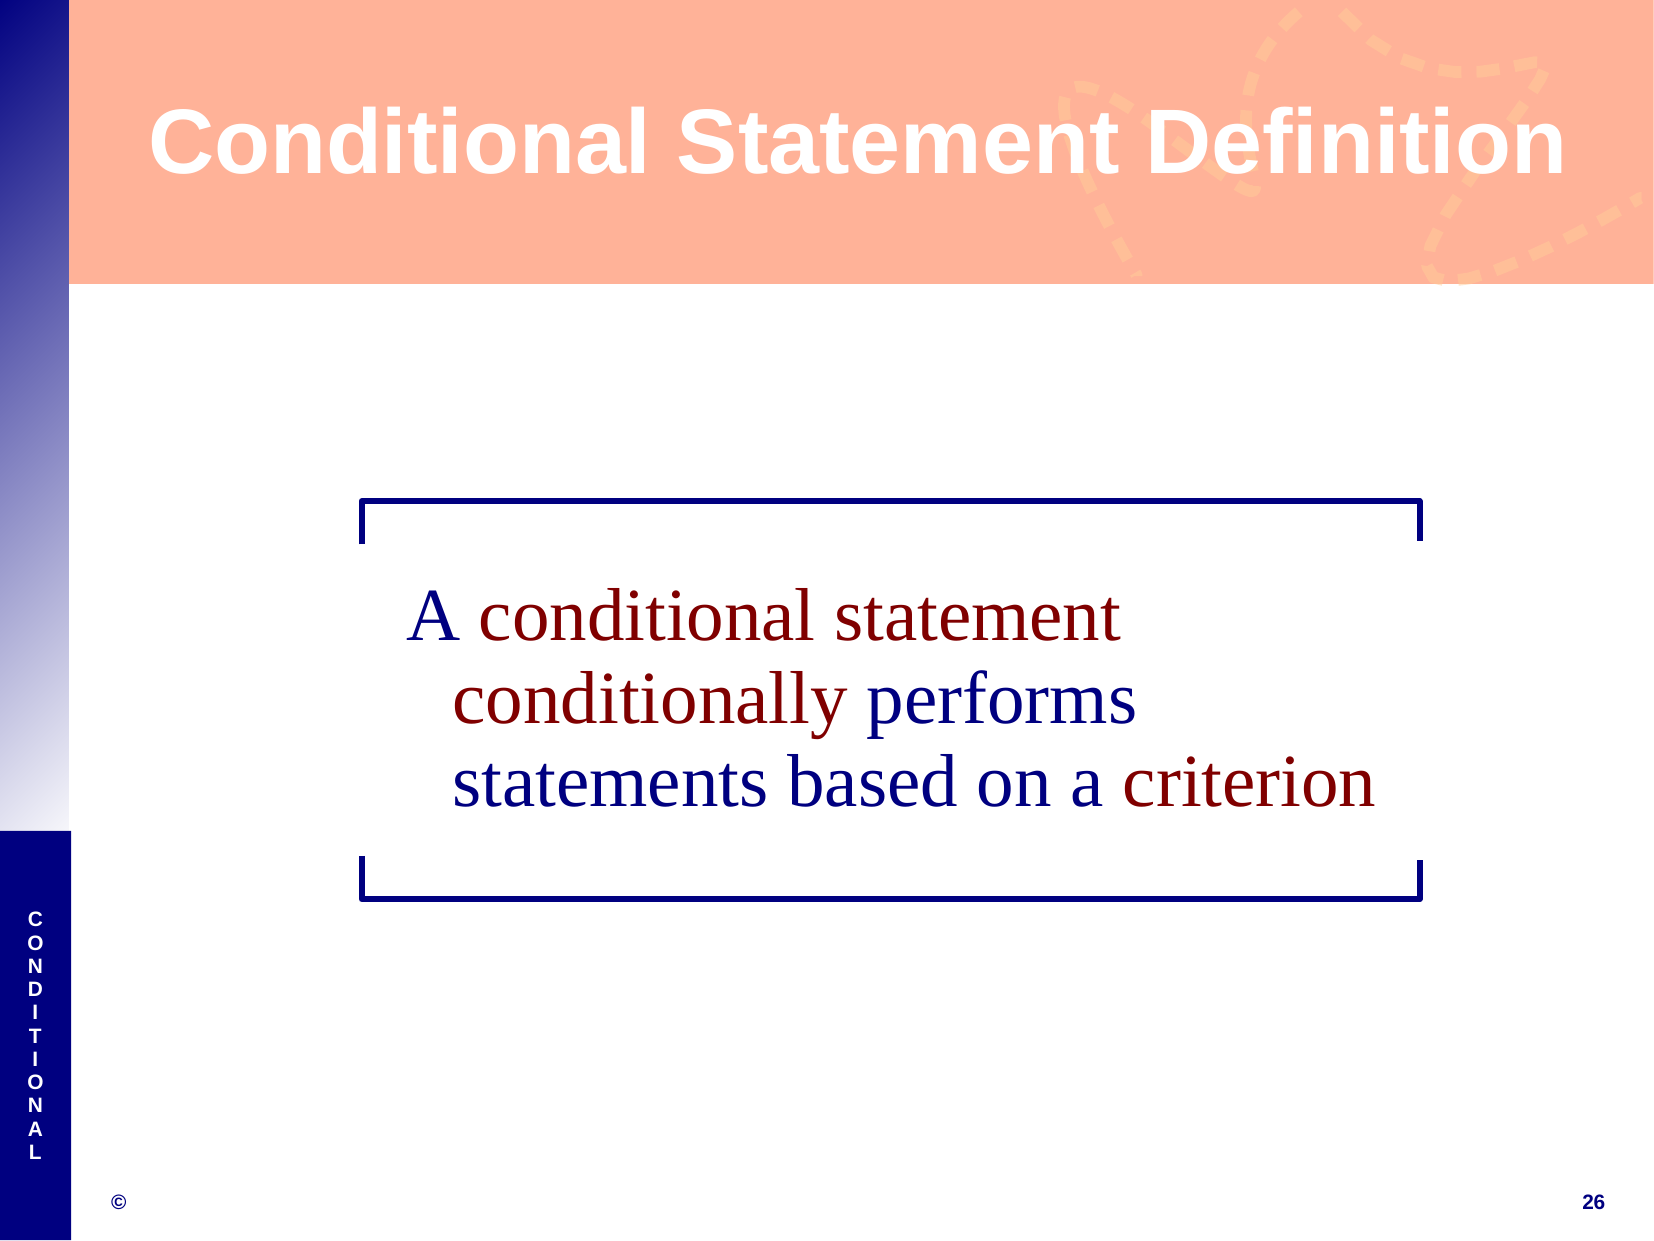

# Conditional Statement Definition
A conditional statement conditionally performs statements based on a criterion
C
O
N
D
I
T
I
O
N
A
L